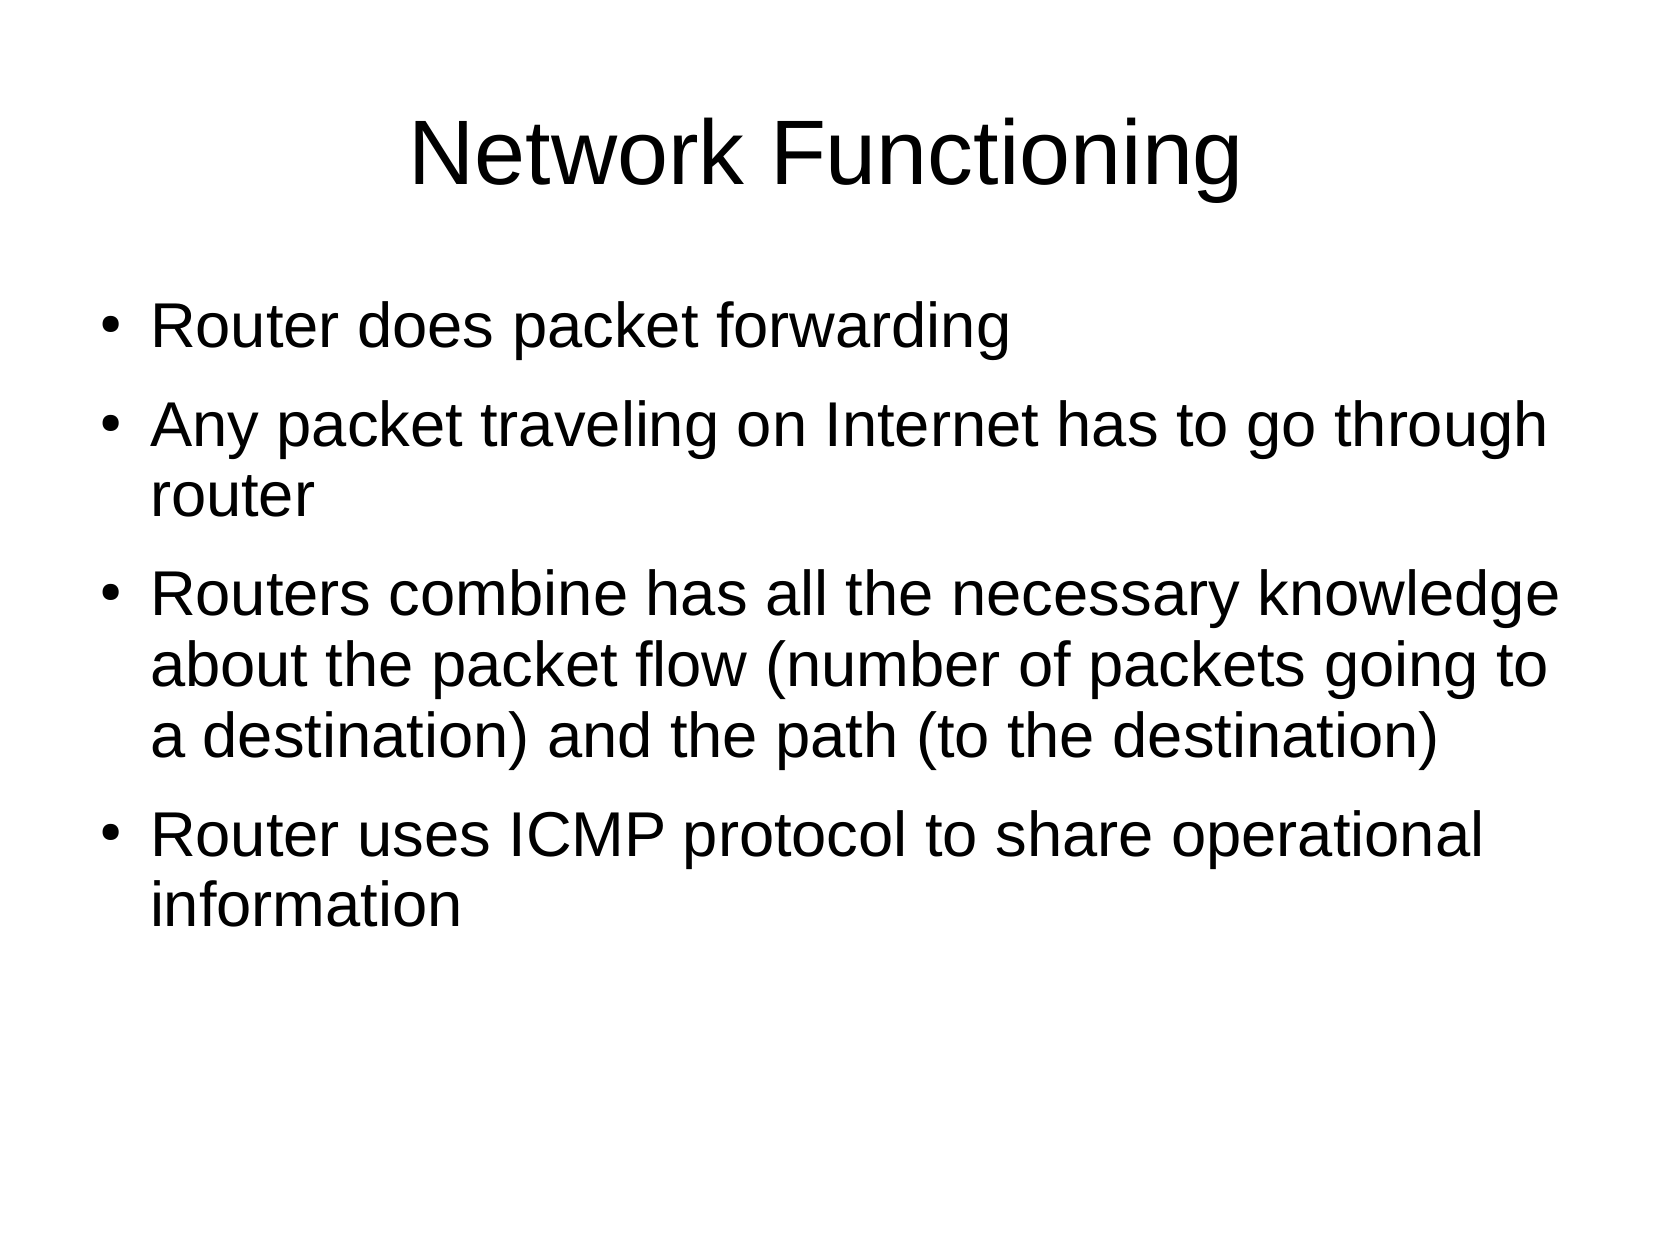

# Network Functioning
Router does packet forwarding
Any packet traveling on Internet has to go through router
Routers combine has all the necessary knowledge about the packet flow (number of packets going to a destination) and the path (to the destination)
Router uses ICMP protocol to share operational information